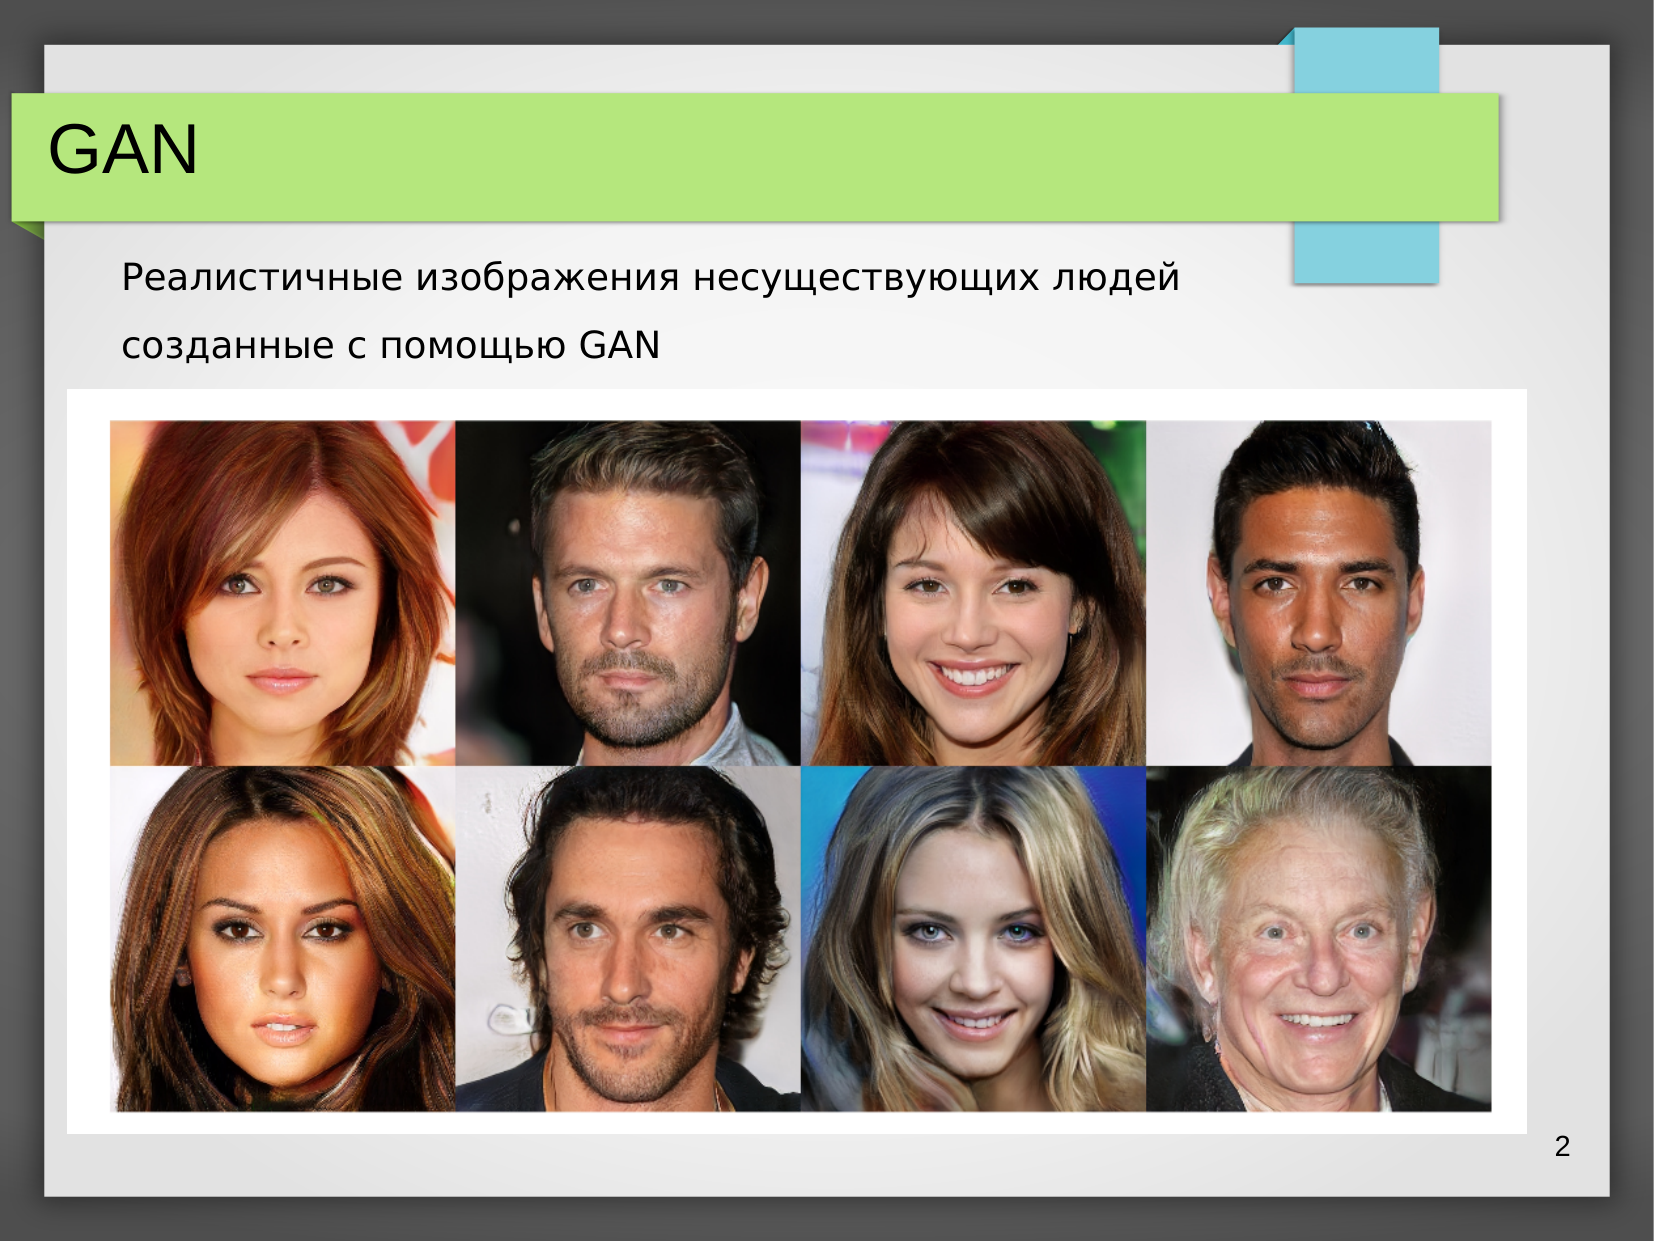

# GAN
Реалистичные изображения несуществующих людей
созданные с помощью GAN
2